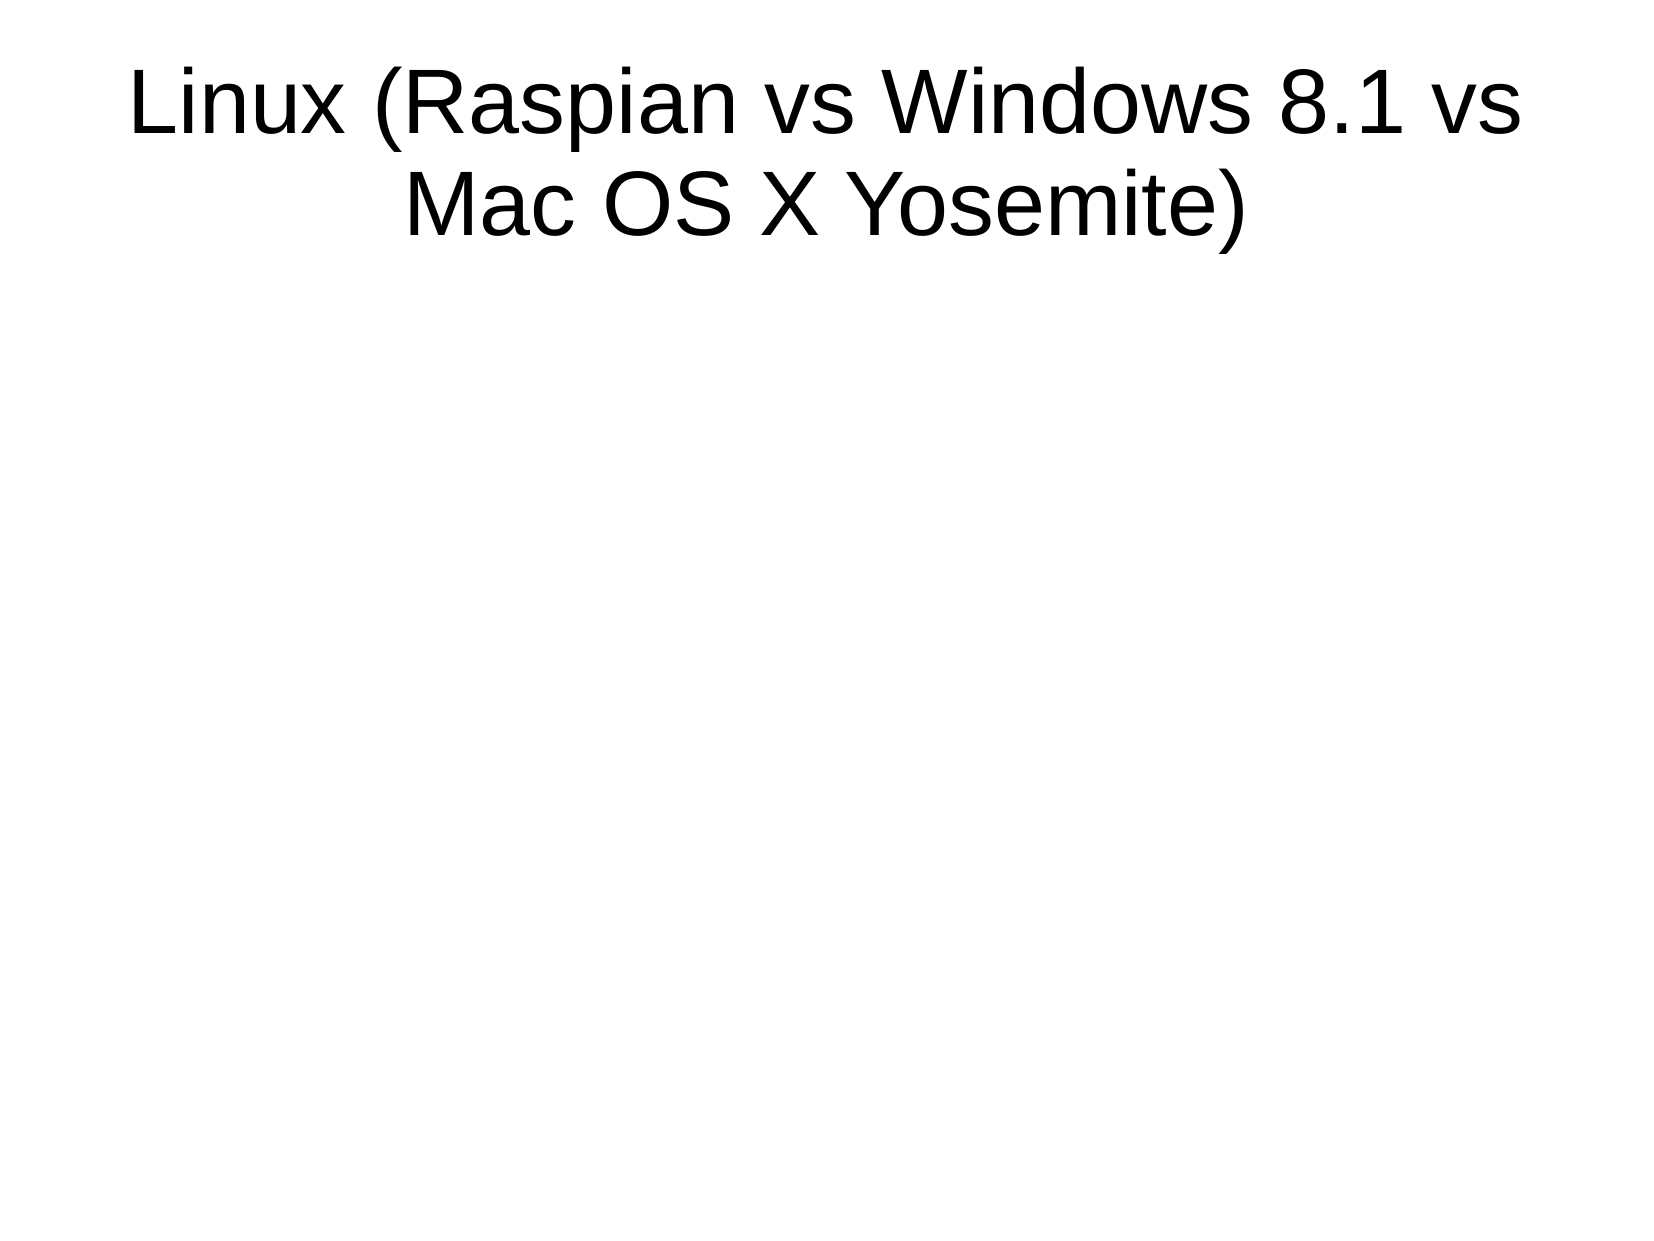

# Linux (Raspian vs Windows 8.1 vs Mac OS X Yosemite)